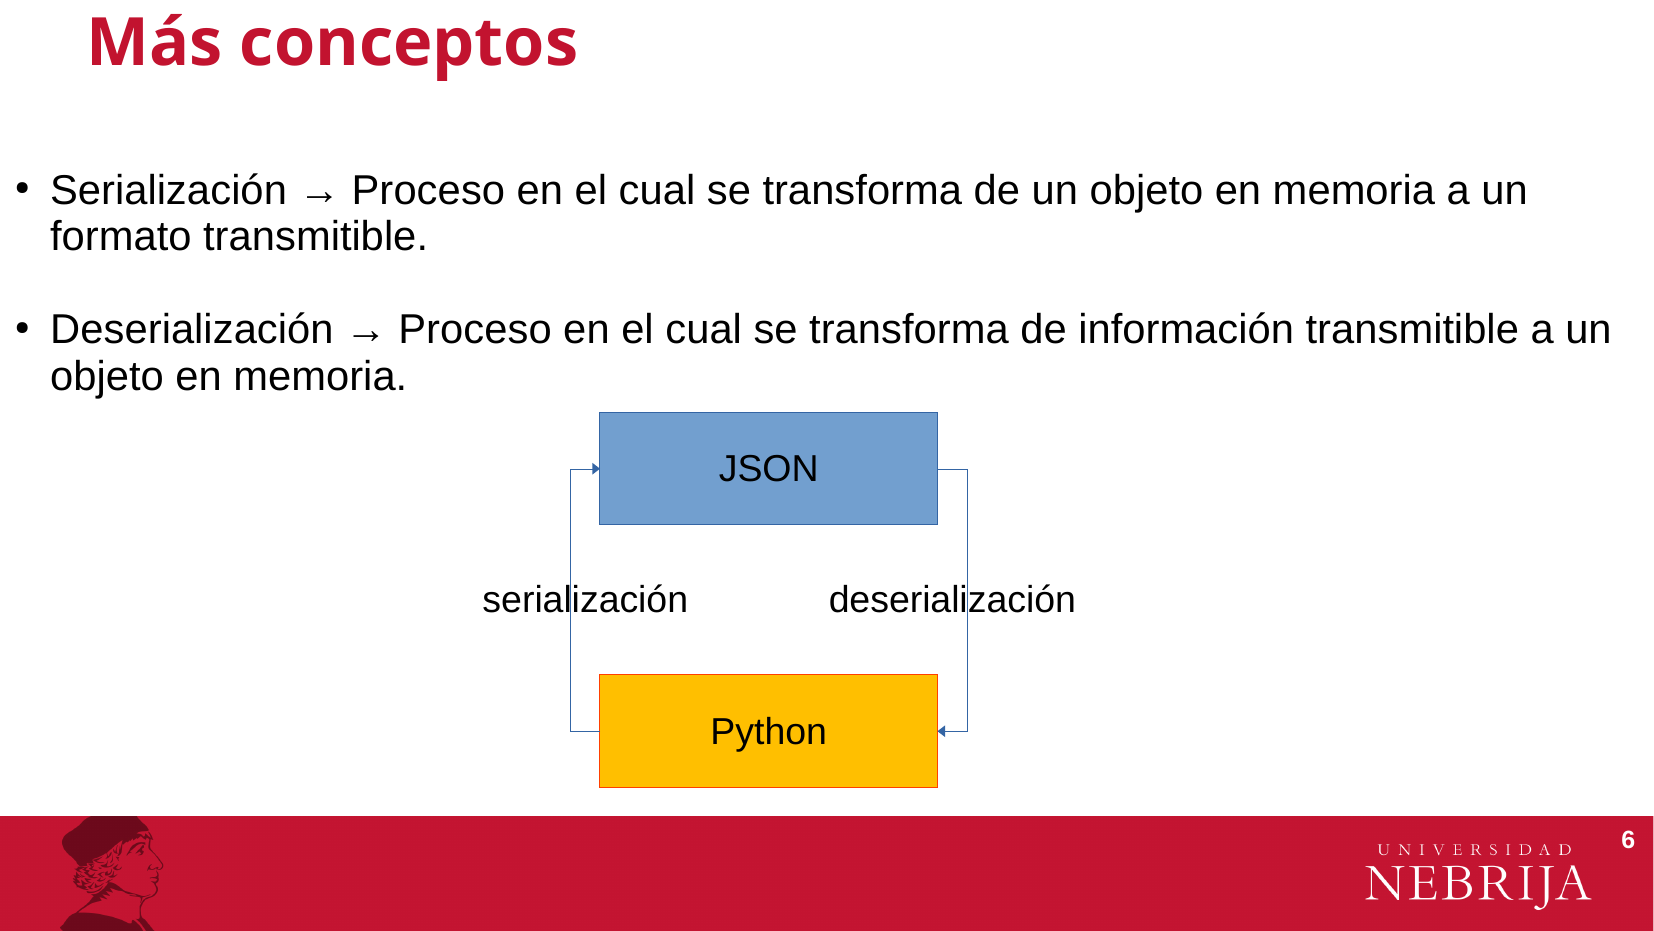

Más conceptos
Serialización → Proceso en el cual se transforma de un objeto en memoria a un formato transmitible.
Deserialización → Proceso en el cual se transforma de información transmitible a un objeto en memoria.
JSON
Python